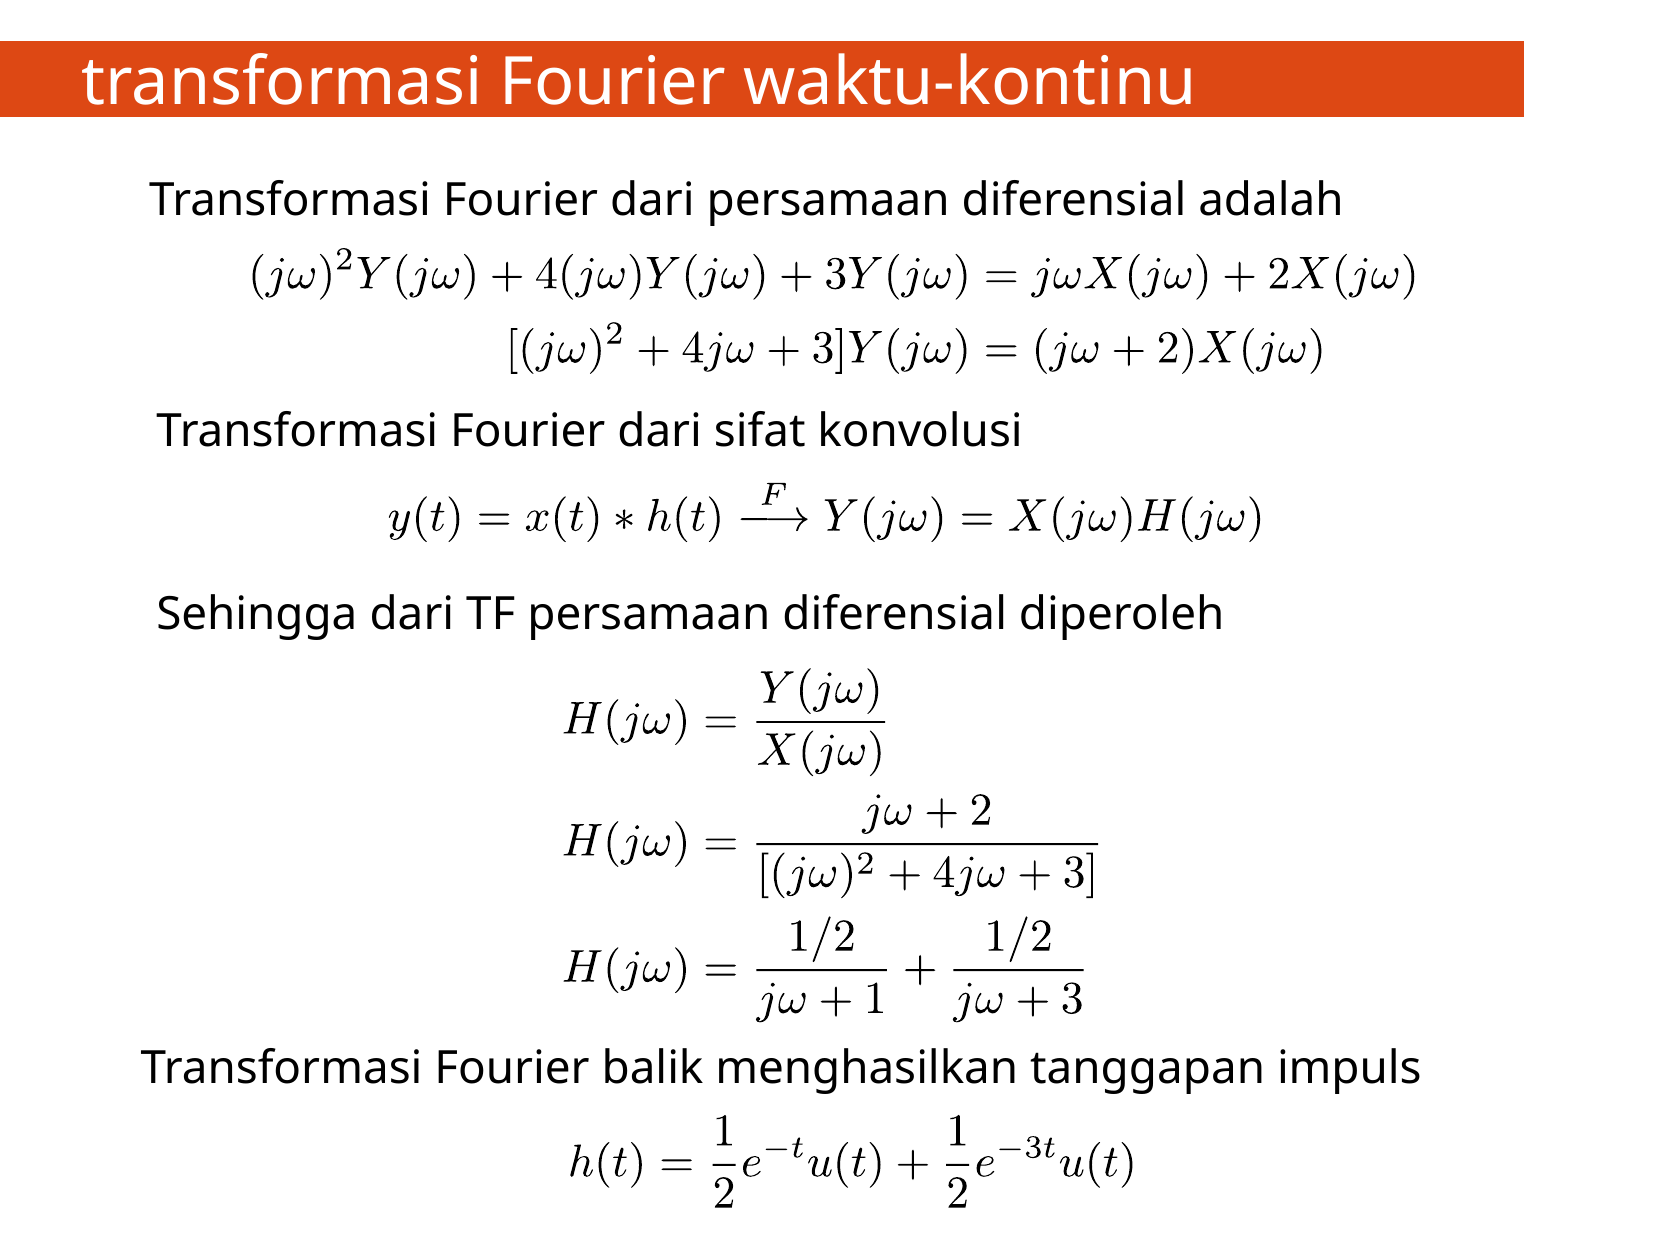

transformasi Fourier waktu-kontinu
Transformasi Fourier dari persamaan diferensial adalah
Transformasi Fourier dari sifat konvolusi
Sehingga dari TF persamaan diferensial diperoleh
Transformasi Fourier balik menghasilkan tanggapan impuls